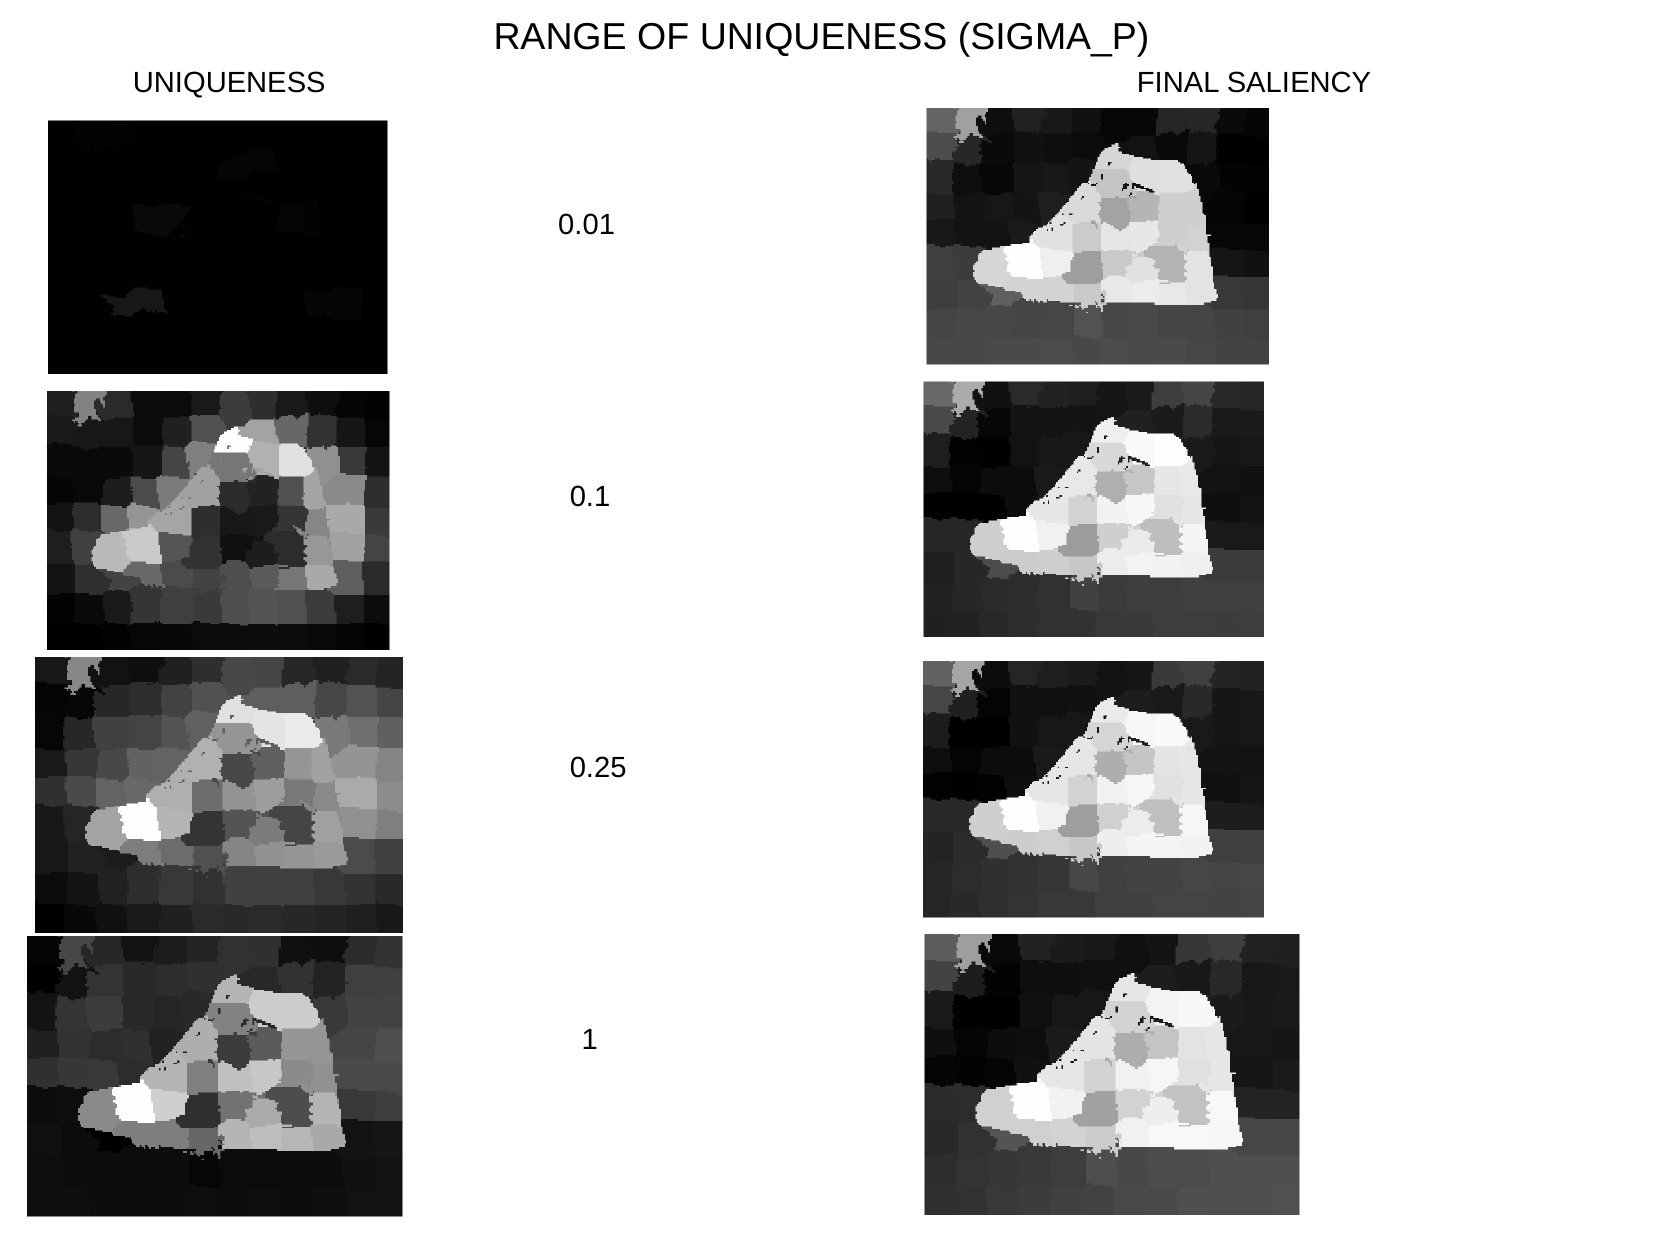

# RANGE OF UNIQUENESS (SIGMA_P)
FINAL SALIENCY
UNIQUENESS
0.01
0.1
0.25
1